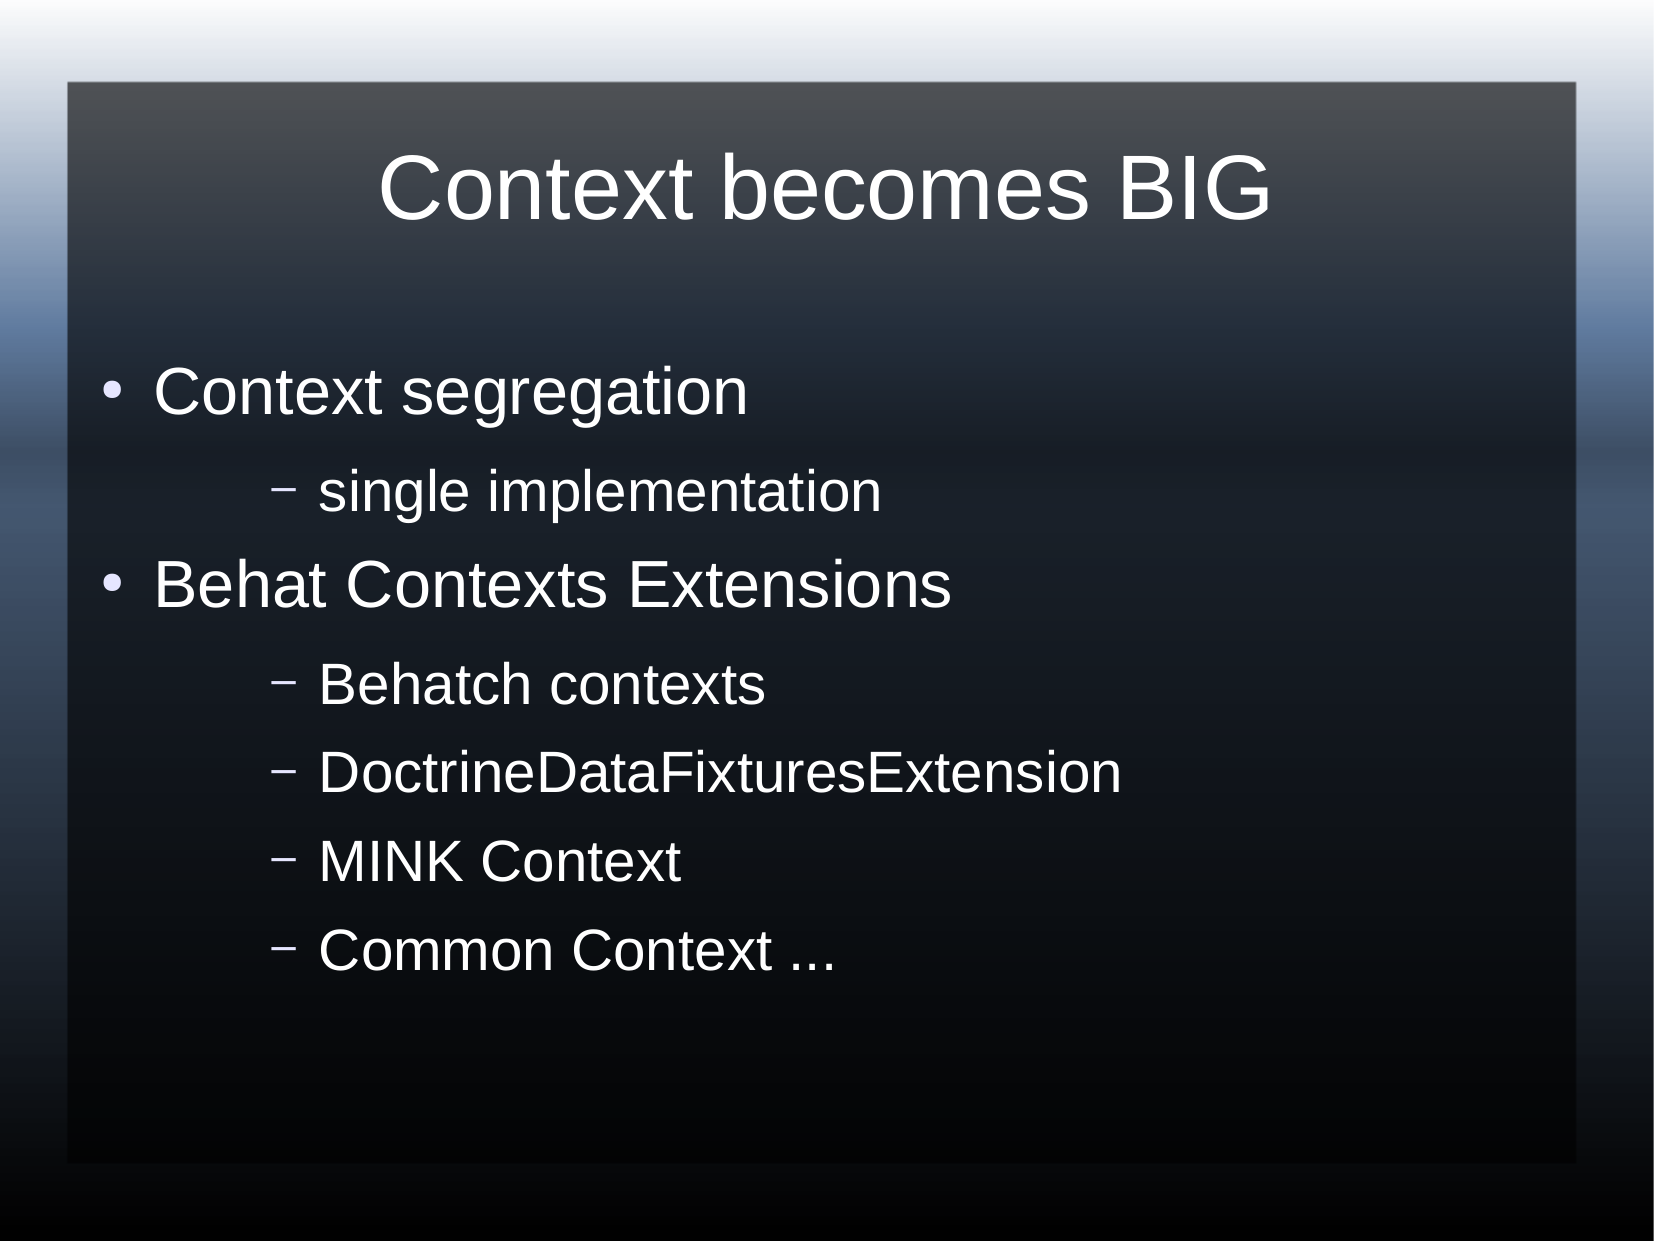

# Context becomes BIG
Context segregation
single implementation
Behat Contexts Extensions
Behatch contexts
DoctrineDataFixturesExtension
MINK Context
Common Context ...